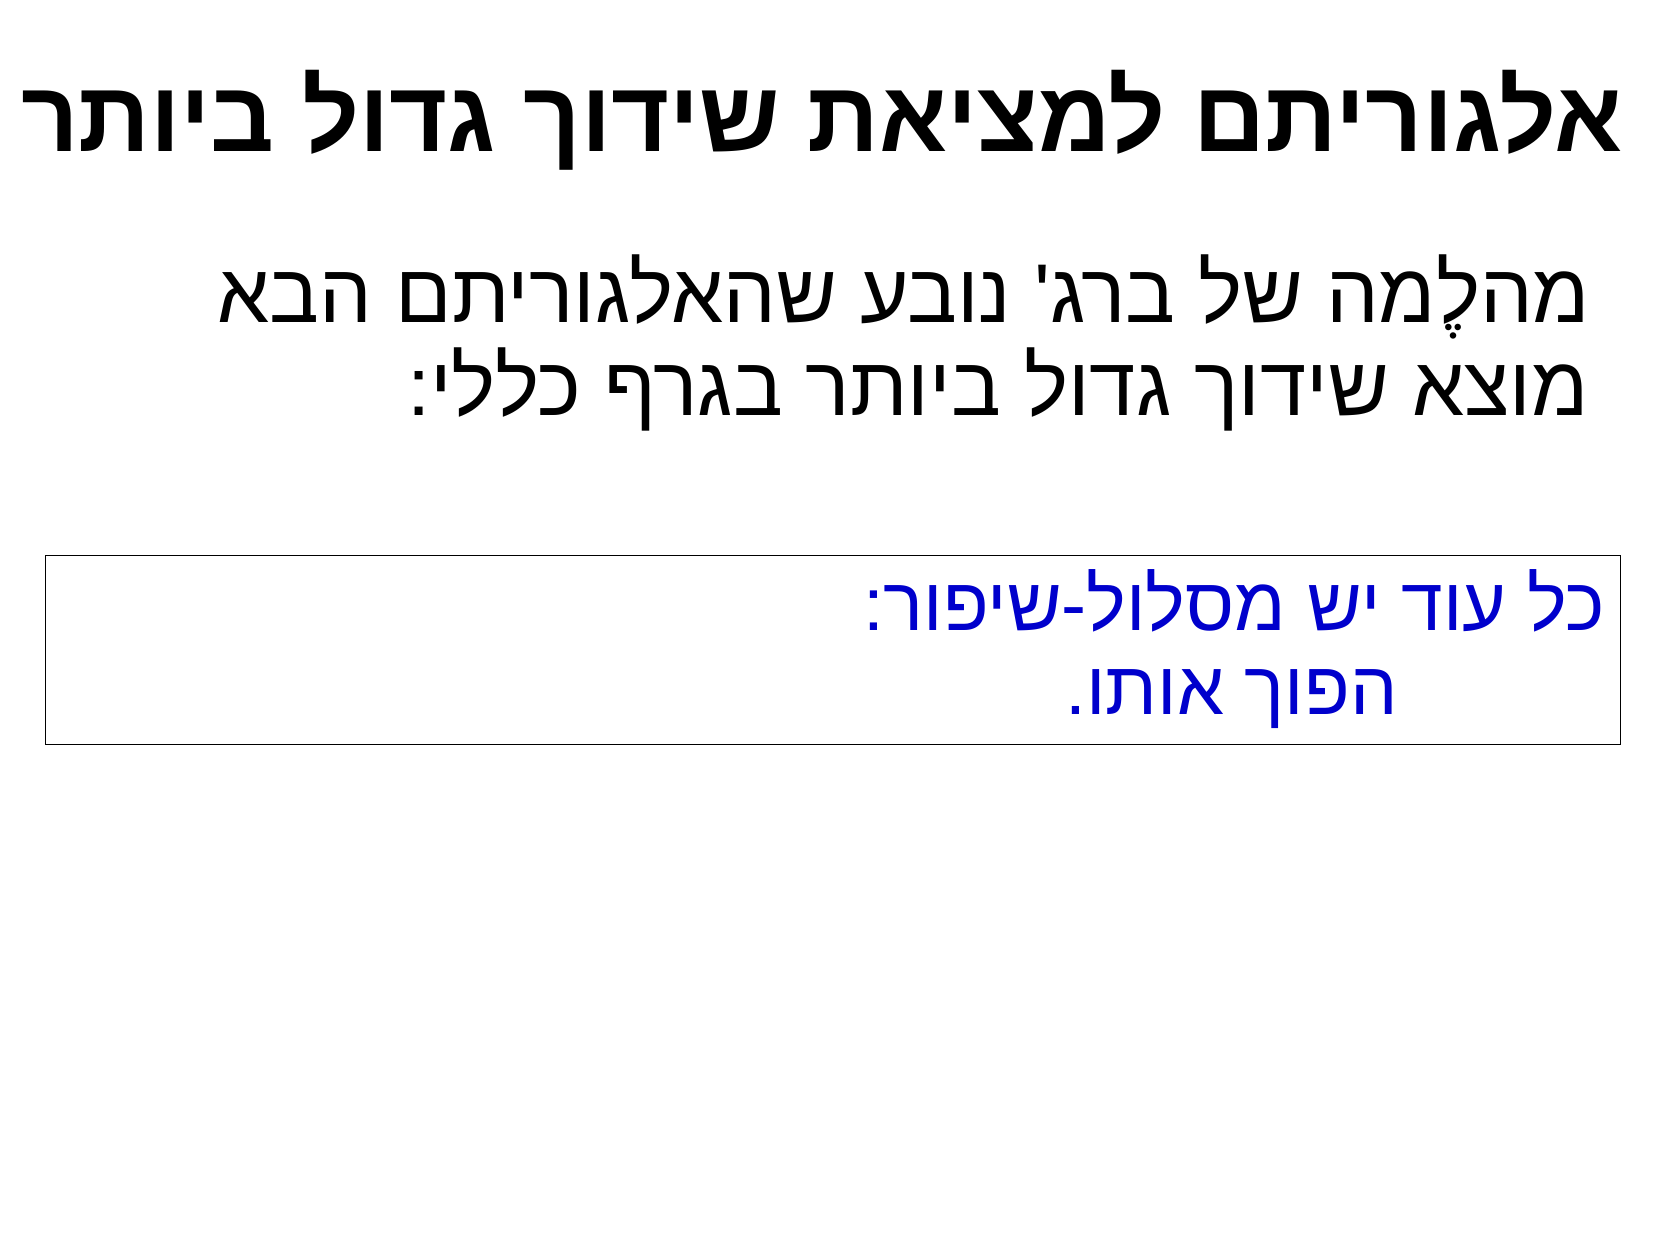

# אלגוריתם למציאת שידוך גדול ביותר
מהלֶמה של ברג' נובע שהאלגוריתם הבא מוצא שידוך גדול ביותר בגרף כללי:
כל עוד יש מסלול-שיפור:
 הפוך אותו.